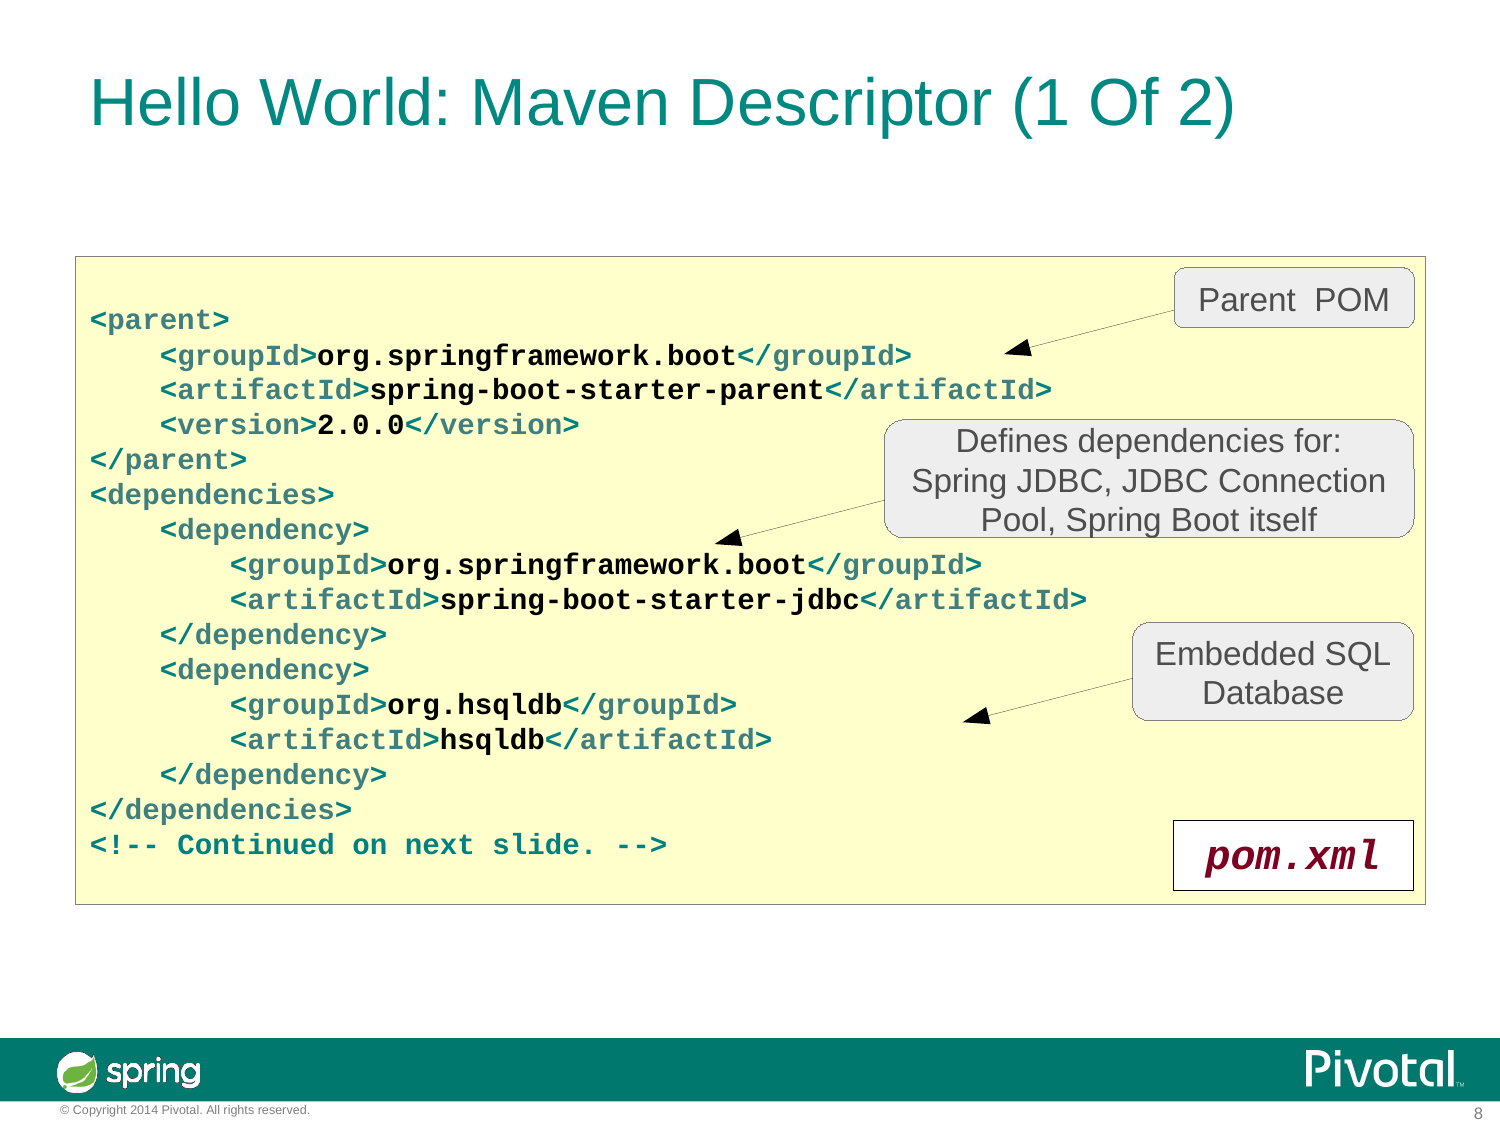

# Hello World: Maven Descriptor (1 Of 2)
<parent>
 <groupId>org.springframework.boot</groupId>
 <artifactId>spring-boot-starter-parent</artifactId>
 <version>2.0.0</version>
</parent>
<dependencies>
 <dependency>
 <groupId>org.springframework.boot</groupId>
 <artifactId>spring-boot-starter-jdbc</artifactId>
 </dependency>
 <dependency>
 <groupId>org.hsqldb</groupId>
 <artifactId>hsqldb</artifactId>
 </dependency>
</dependencies>
<!-- Continued on next slide. -->
Parent POM
Defines dependencies for:
Spring JDBC, JDBC Connection Pool, Spring Boot itself
Embedded SQL Database
pom.xml